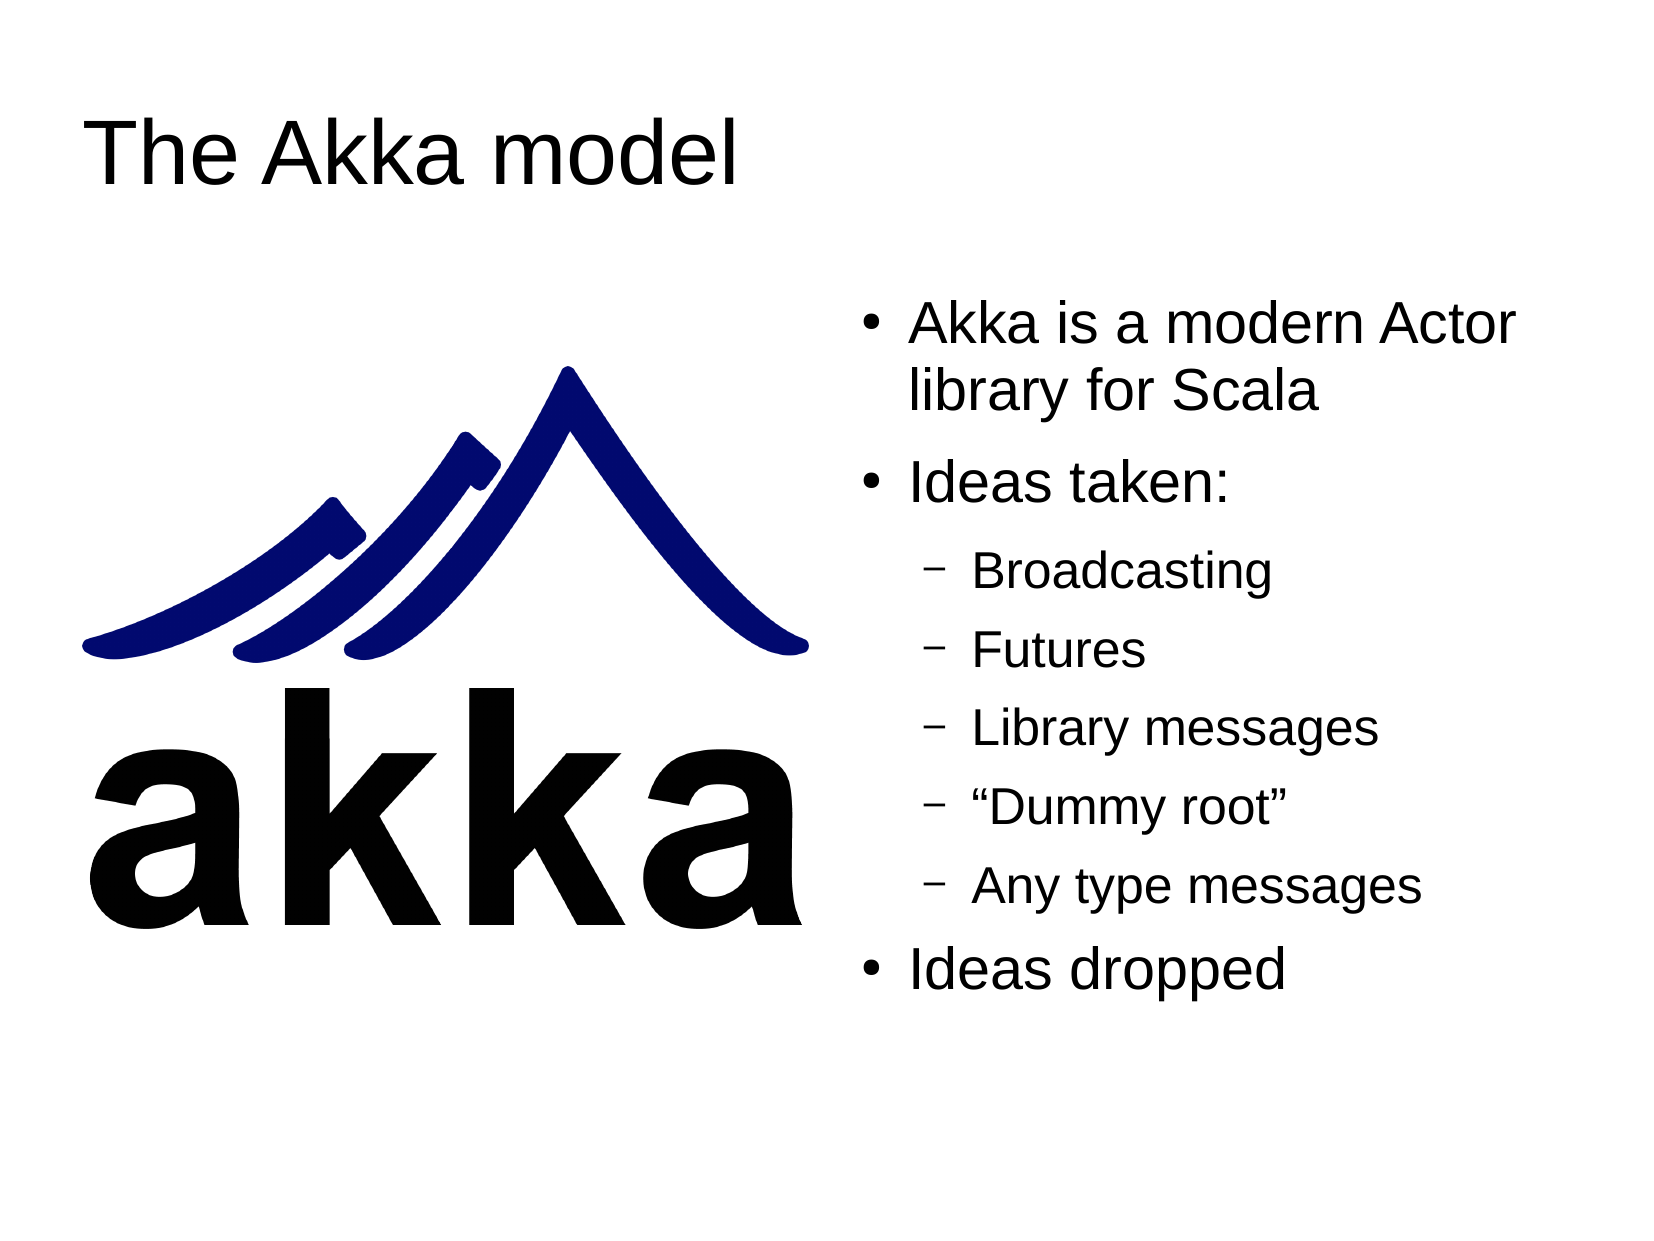

# The Akka model
Akka is a modern Actor library for Scala
Ideas taken:
Broadcasting
Futures
Library messages
“Dummy root”
Any type messages
Ideas dropped